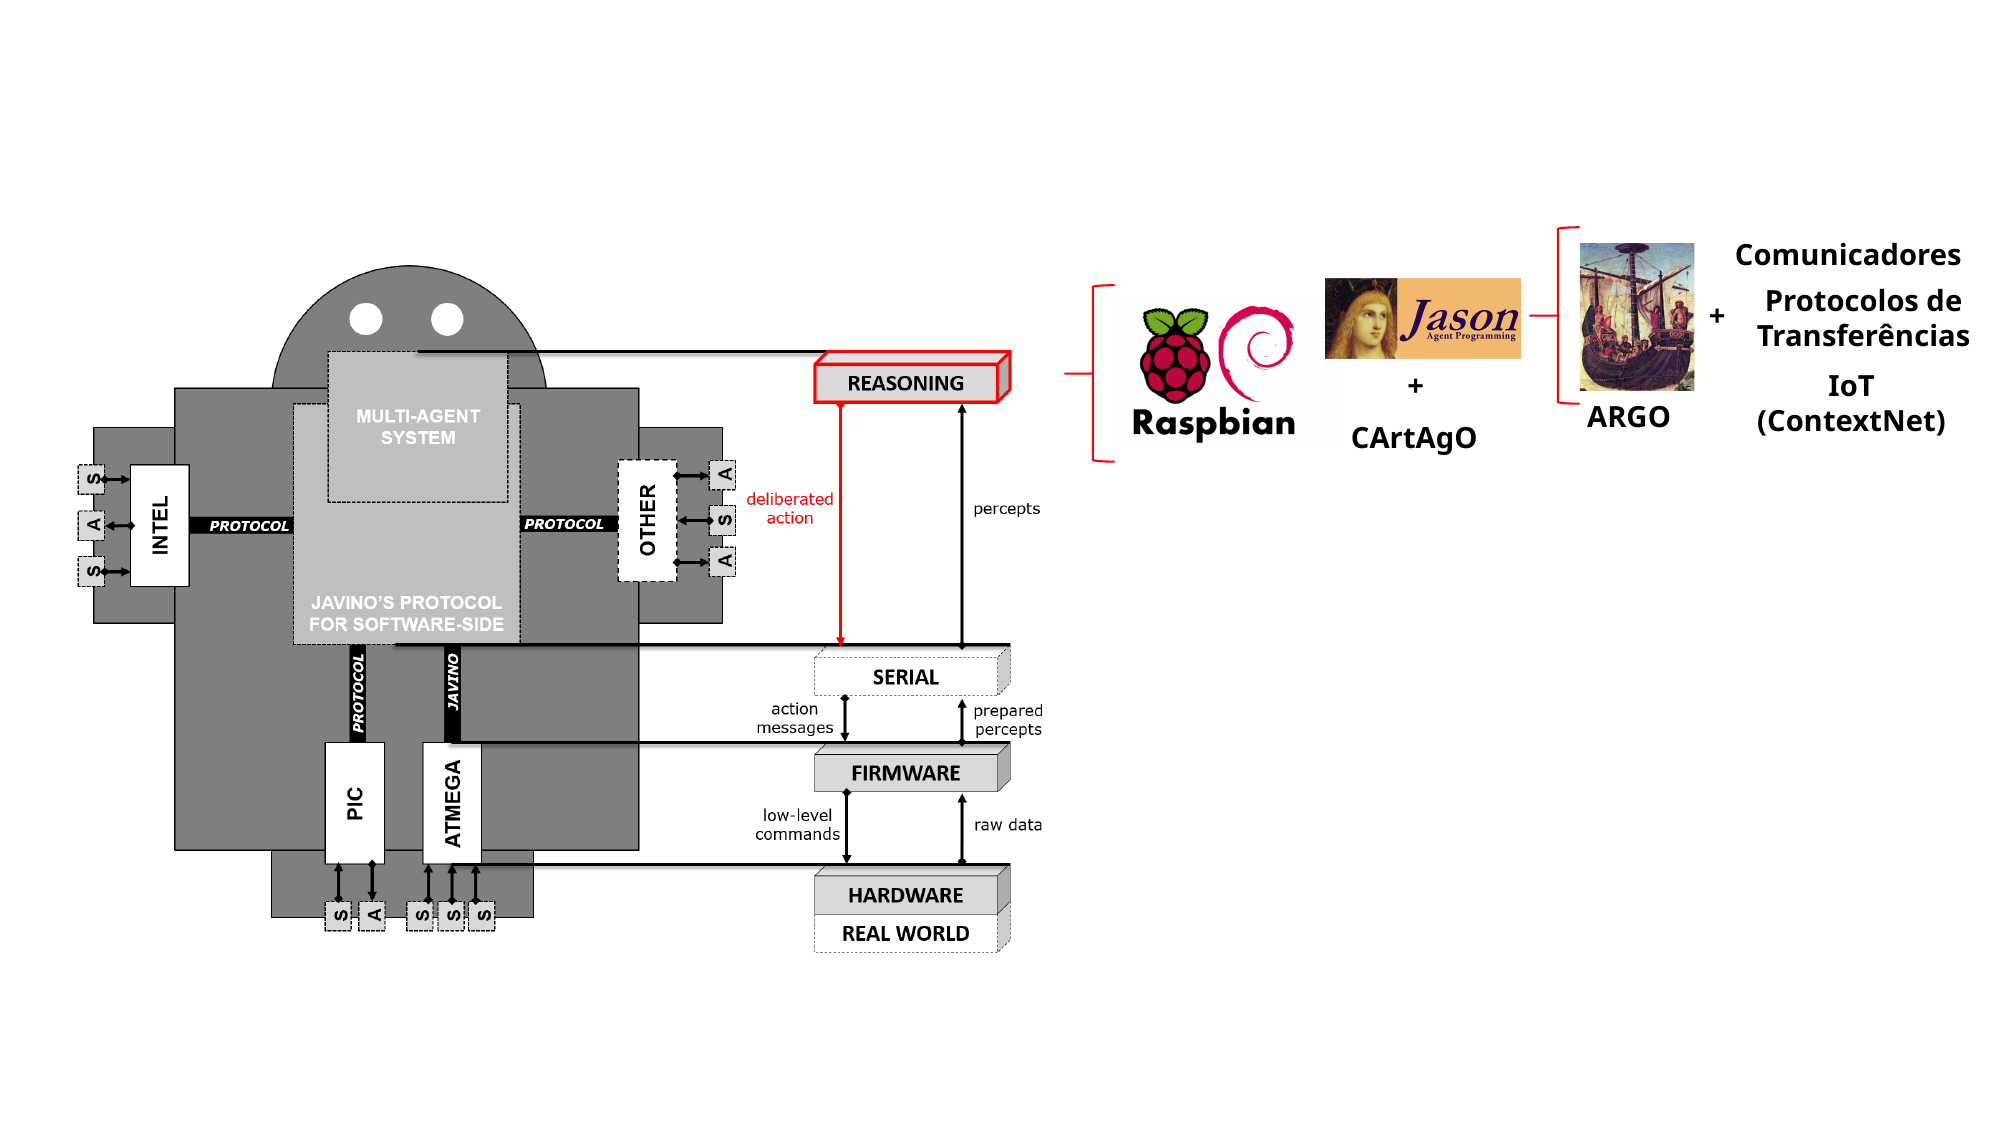

Tecnologias de Desenvolvimento
Comunicadores
Protocolos de Transferências
+
+
IoT
(ContextNet)
ARGO
CArtAgO